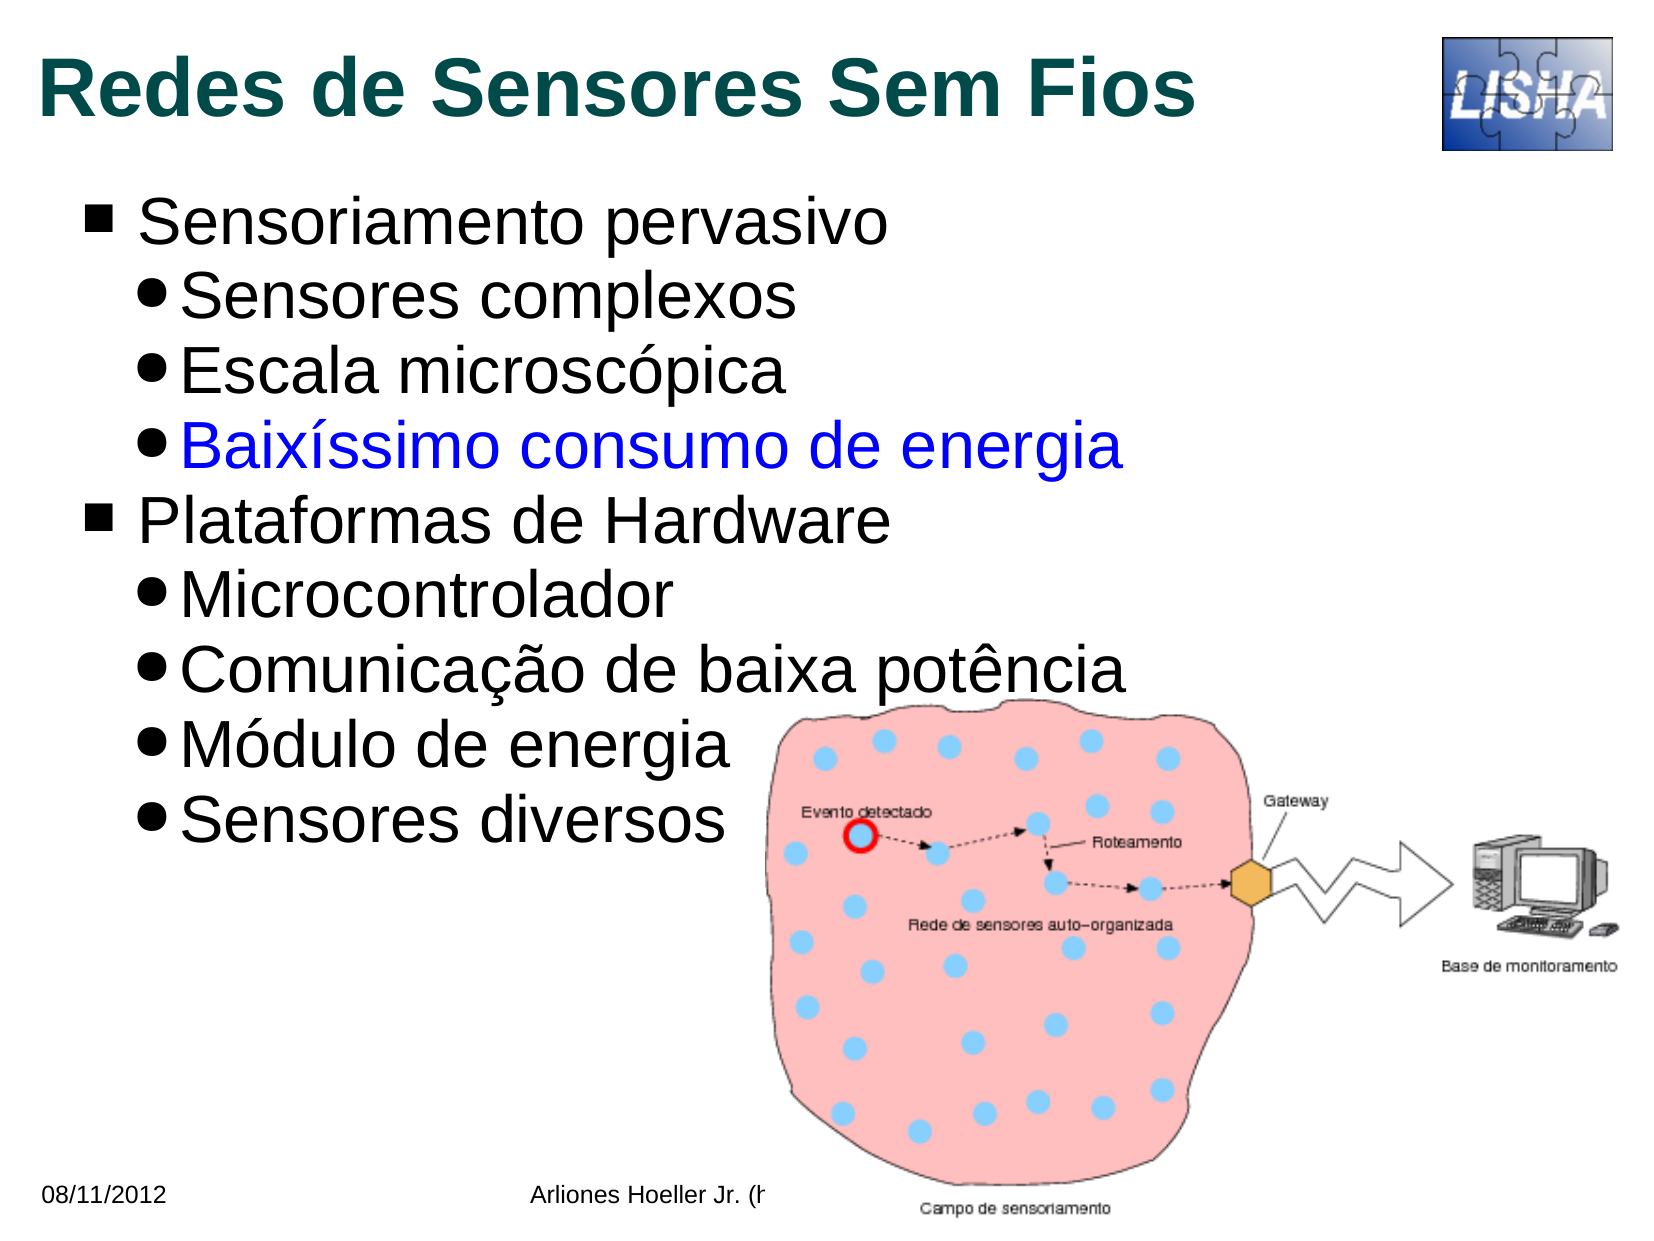

# Redes de Sensores Sem Fios
Sensoriamento pervasivo
Sensores complexos
Escala microscópica
Baixíssimo consumo de energia
Plataformas de Hardware
Microcontrolador
Comunicação de baixa potência
Módulo de energia
Sensores diversos